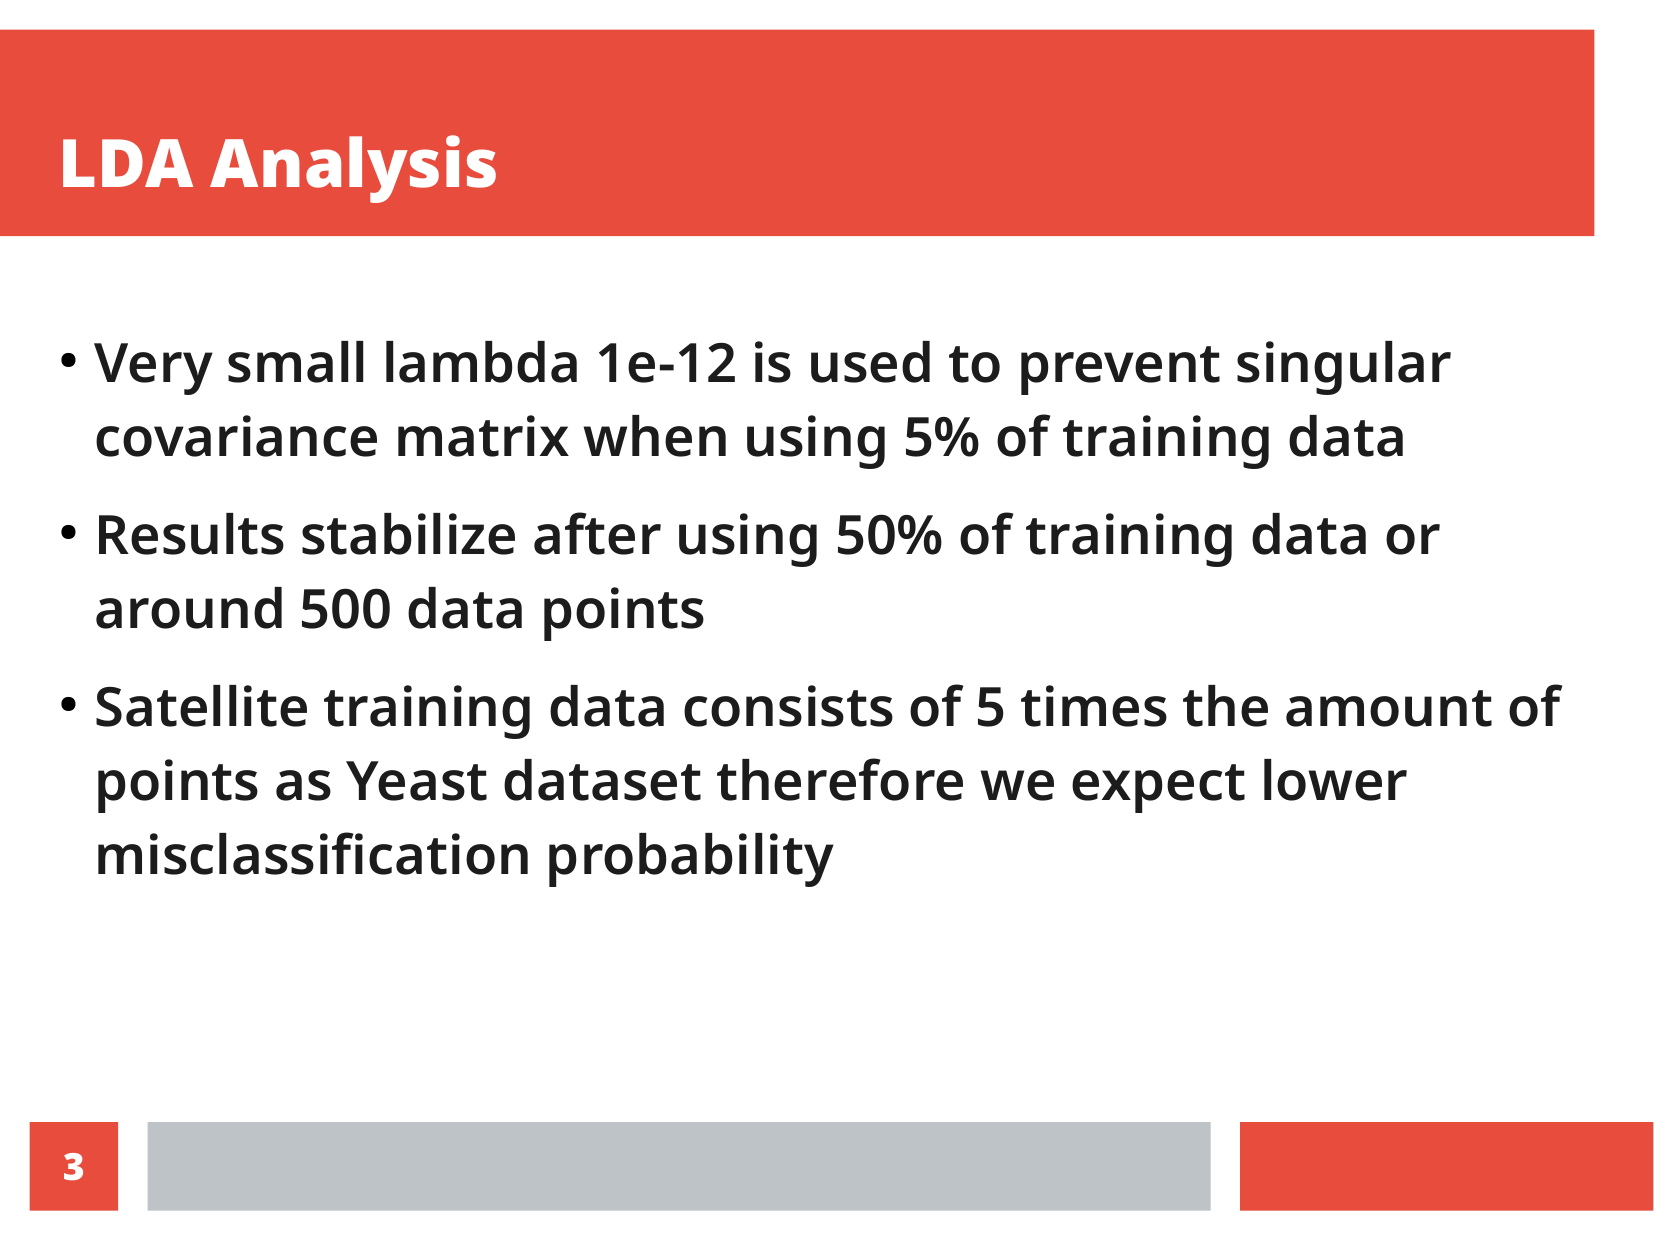

# LDA Analysis
Very small lambda 1e-12 is used to prevent singular covariance matrix when using 5% of training data
Results stabilize after using 50% of training data or around 500 data points
Satellite training data consists of 5 times the amount of points as Yeast dataset therefore we expect lower misclassification probability
3